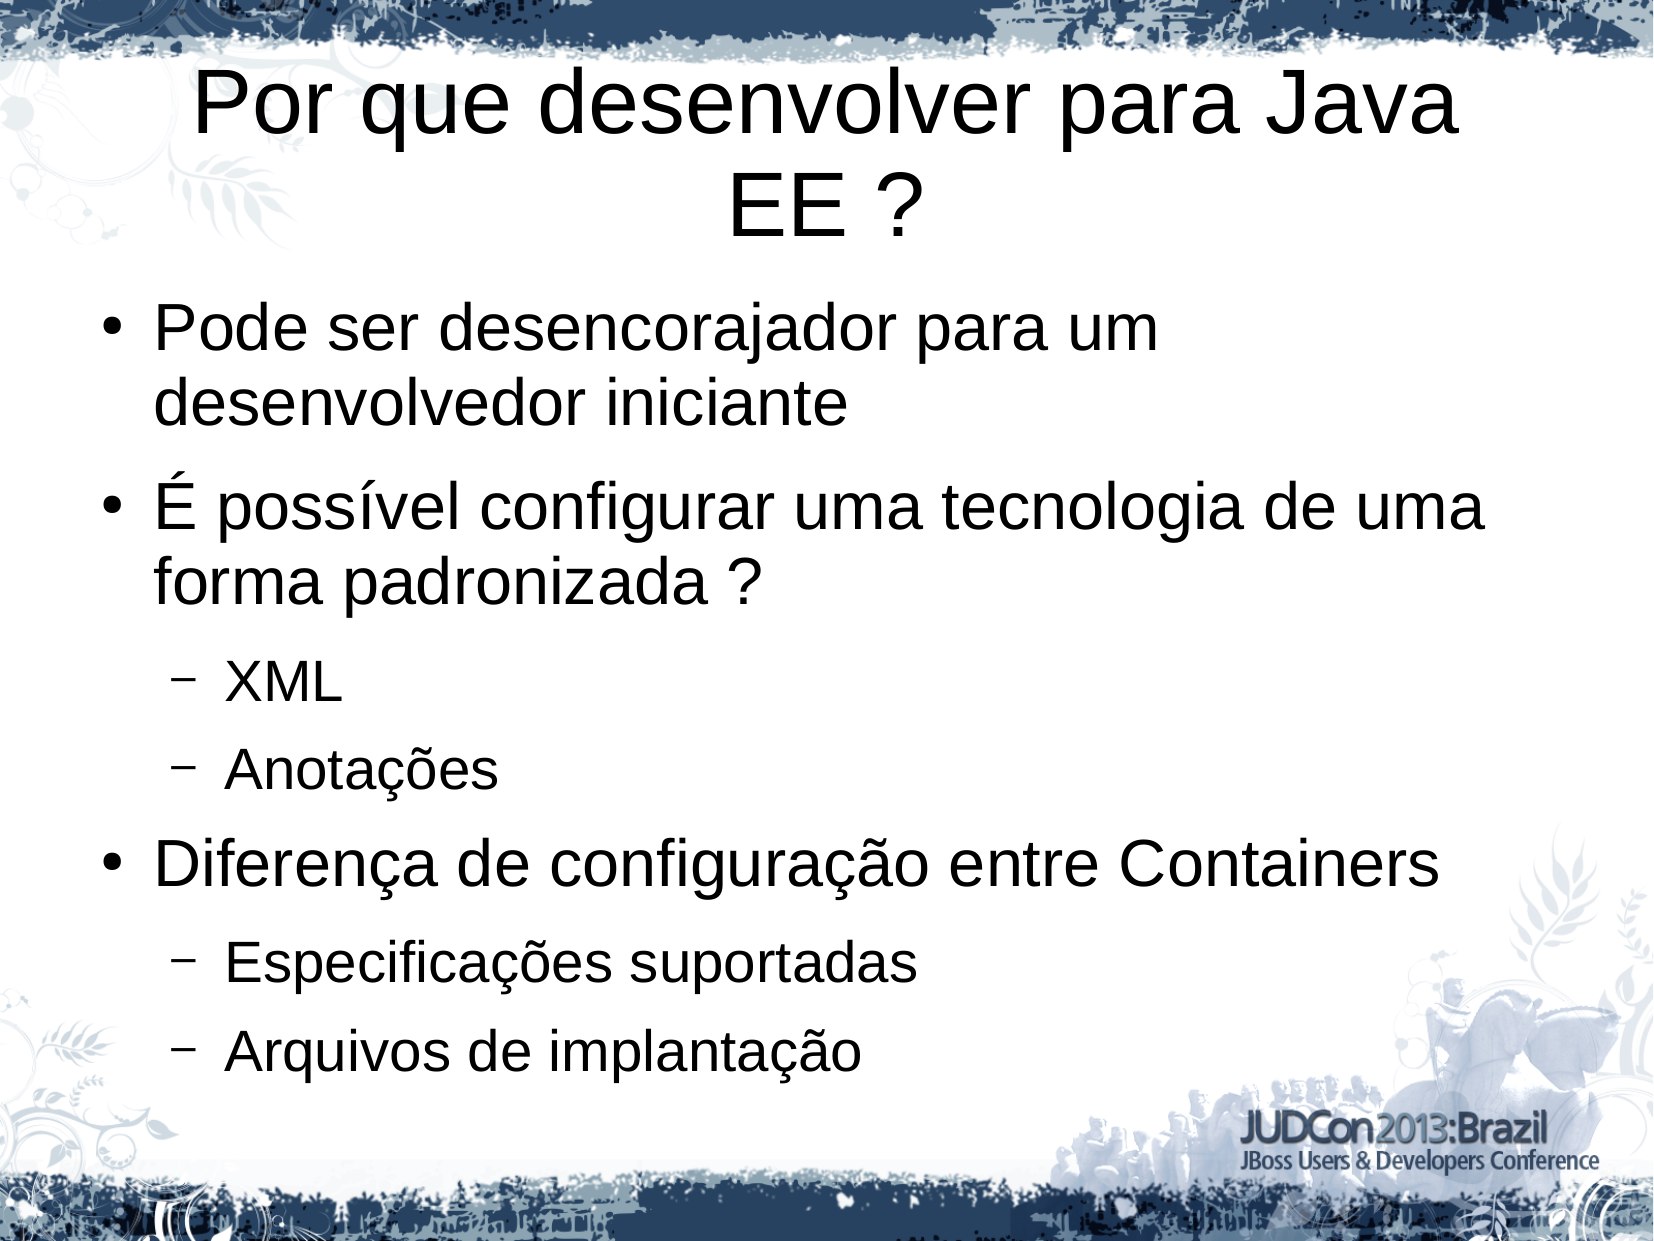

# Por que desenvolver para Java EE ?
Pode ser desencorajador para um desenvolvedor iniciante
É possível configurar uma tecnologia de uma forma padronizada ?
XML
Anotações
Diferença de configuração entre Containers
Especificações suportadas
Arquivos de implantação